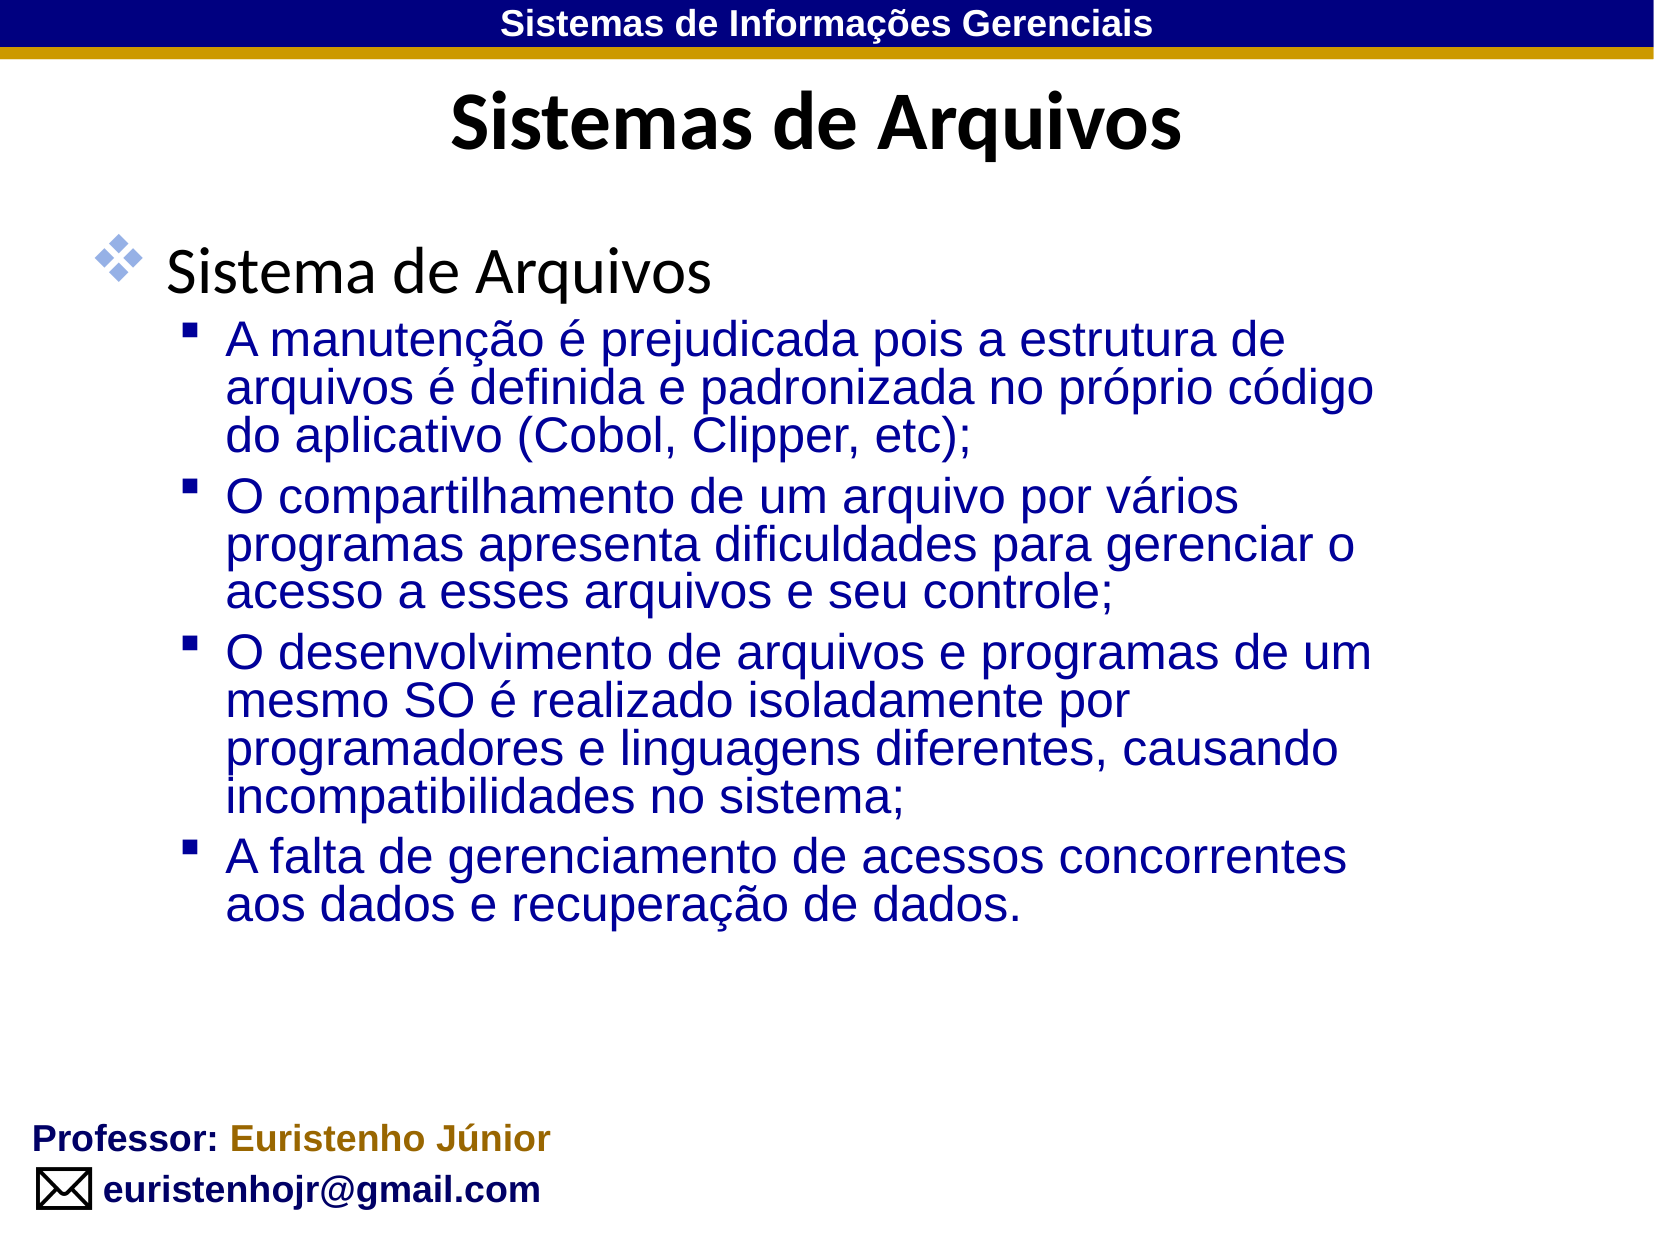

Empreendedorismo
Sistemas de Informações Gerenciais
# Sistemas de Arquivos
Sistema de Arquivos
A manutenção é prejudicada pois a estrutura de arquivos é definida e padronizada no próprio código do aplicativo (Cobol, Clipper, etc);
O compartilhamento de um arquivo por vários programas apresenta dificuldades para gerenciar o acesso a esses arquivos e seu controle;
O desenvolvimento de arquivos e programas de um mesmo SO é realizado isoladamente por programadores e linguagens diferentes, causando incompatibilidades no sistema;
A falta de gerenciamento de acessos concorrentes aos dados e recuperação de dados.
Professor: Euristenho Júnior
euristenhojr@gmail.com